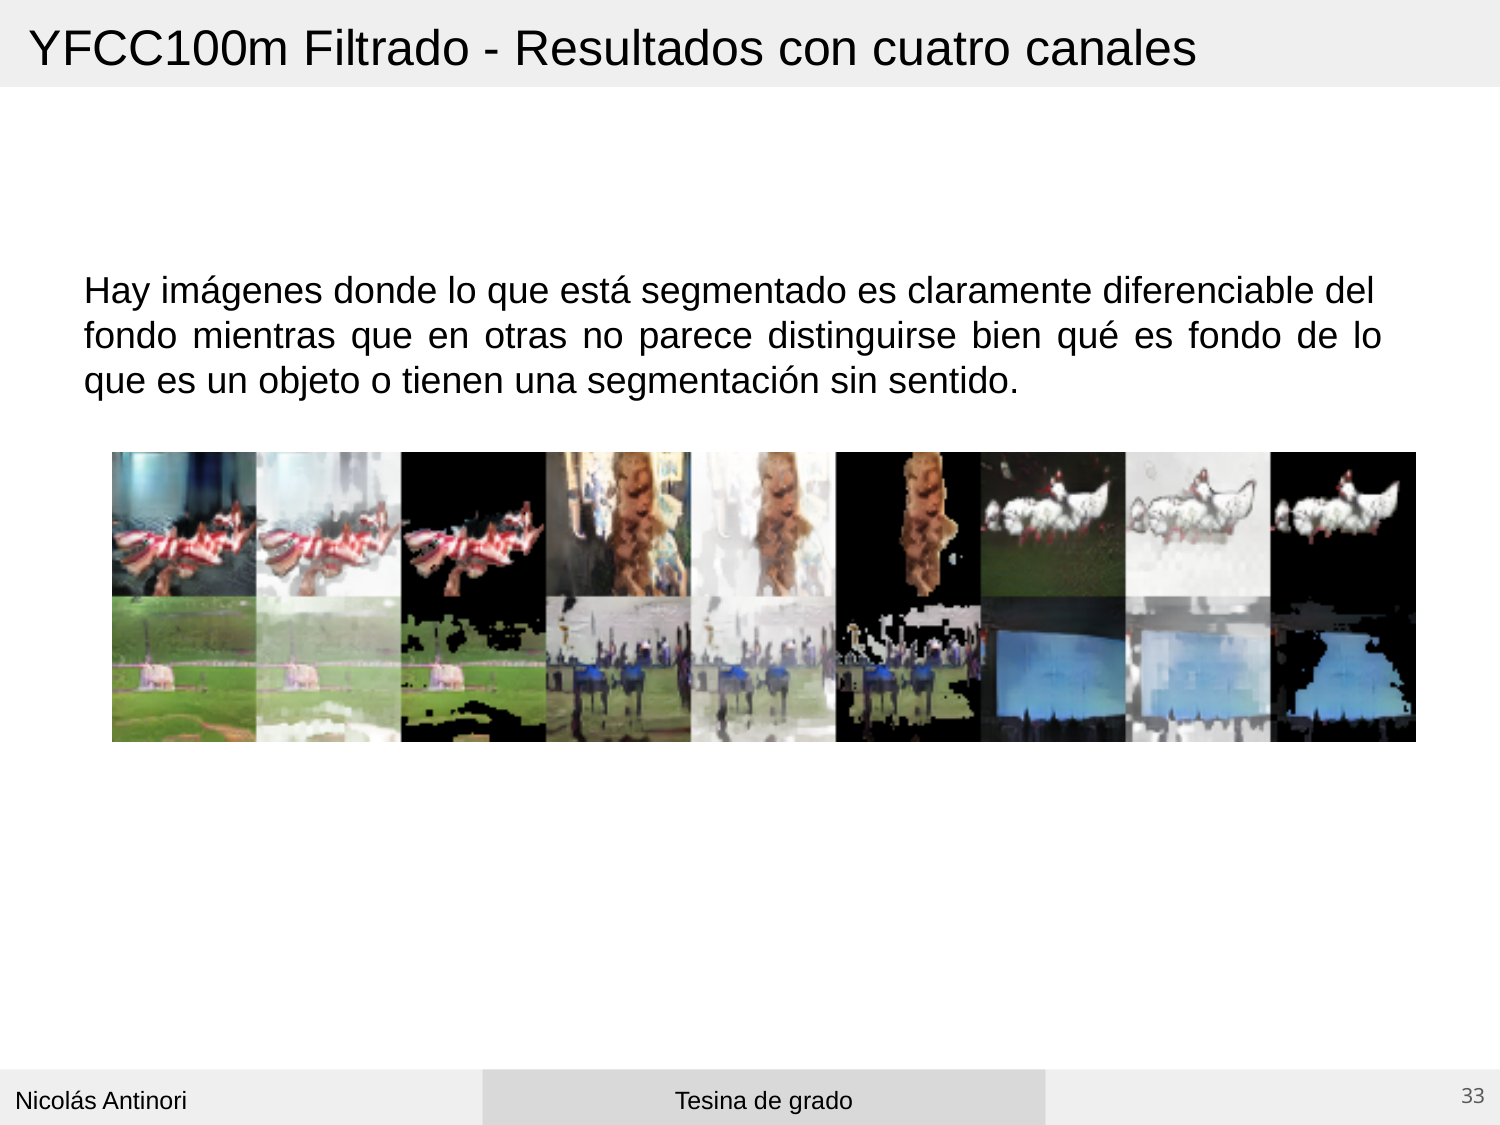

YFCC100m Filtrado - Resultados con cuatro canales
Hay imágenes donde lo que está segmentado es claramente diferenciable del
fondo mientras que en otras no parece distinguirse bien qué es fondo de lo que es un objeto o tienen una segmentación sin sentido.
Nicolás Antinori
Tesina de grado